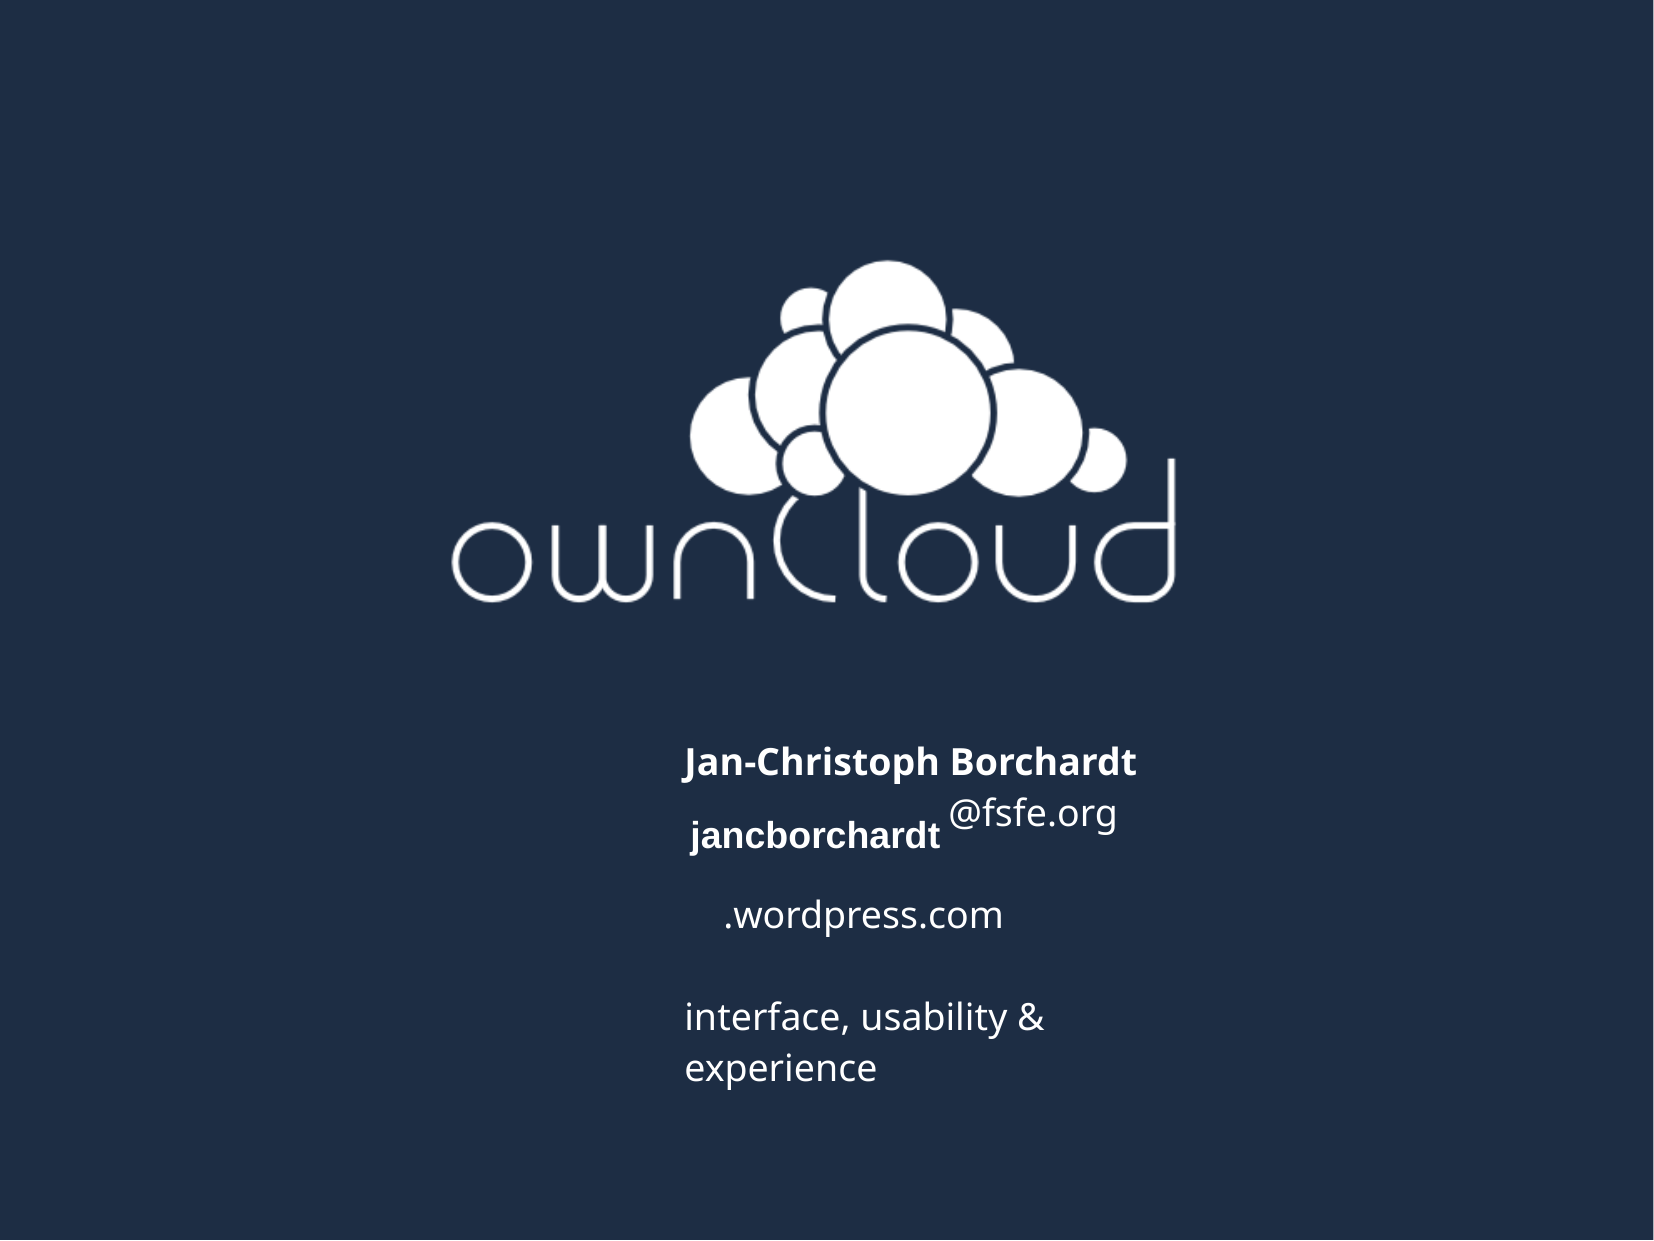

Jan-Christoph Borchardt
			 @fsfe.org
			 .wordpress.com
interface, usability & experience
jancborchardt